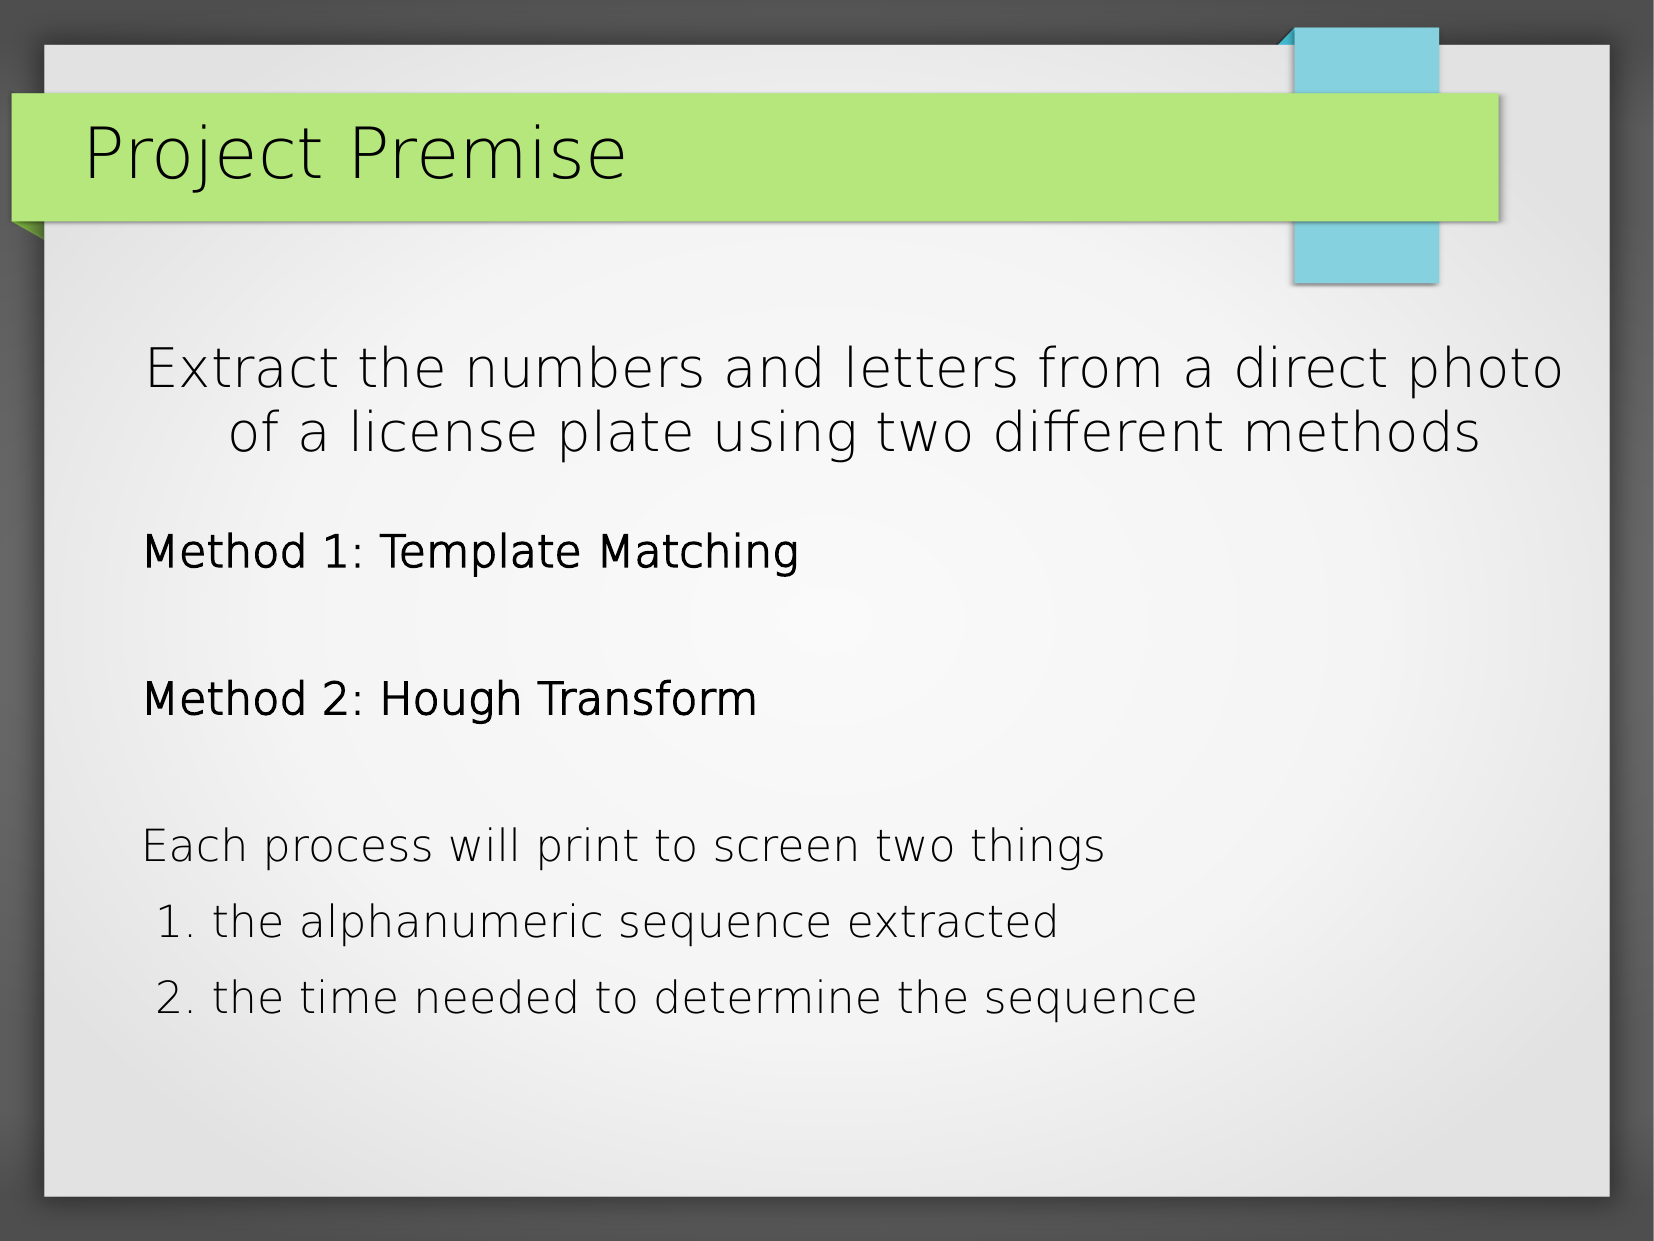

# Project Premise
Extract the numbers and letters from a direct photo of a license plate using two different methods
Method 1: Template Matching
Method 2: Hough Transform
Each process will print to screen two things
 1. the alphanumeric sequence extracted
 2. the time needed to determine the sequence